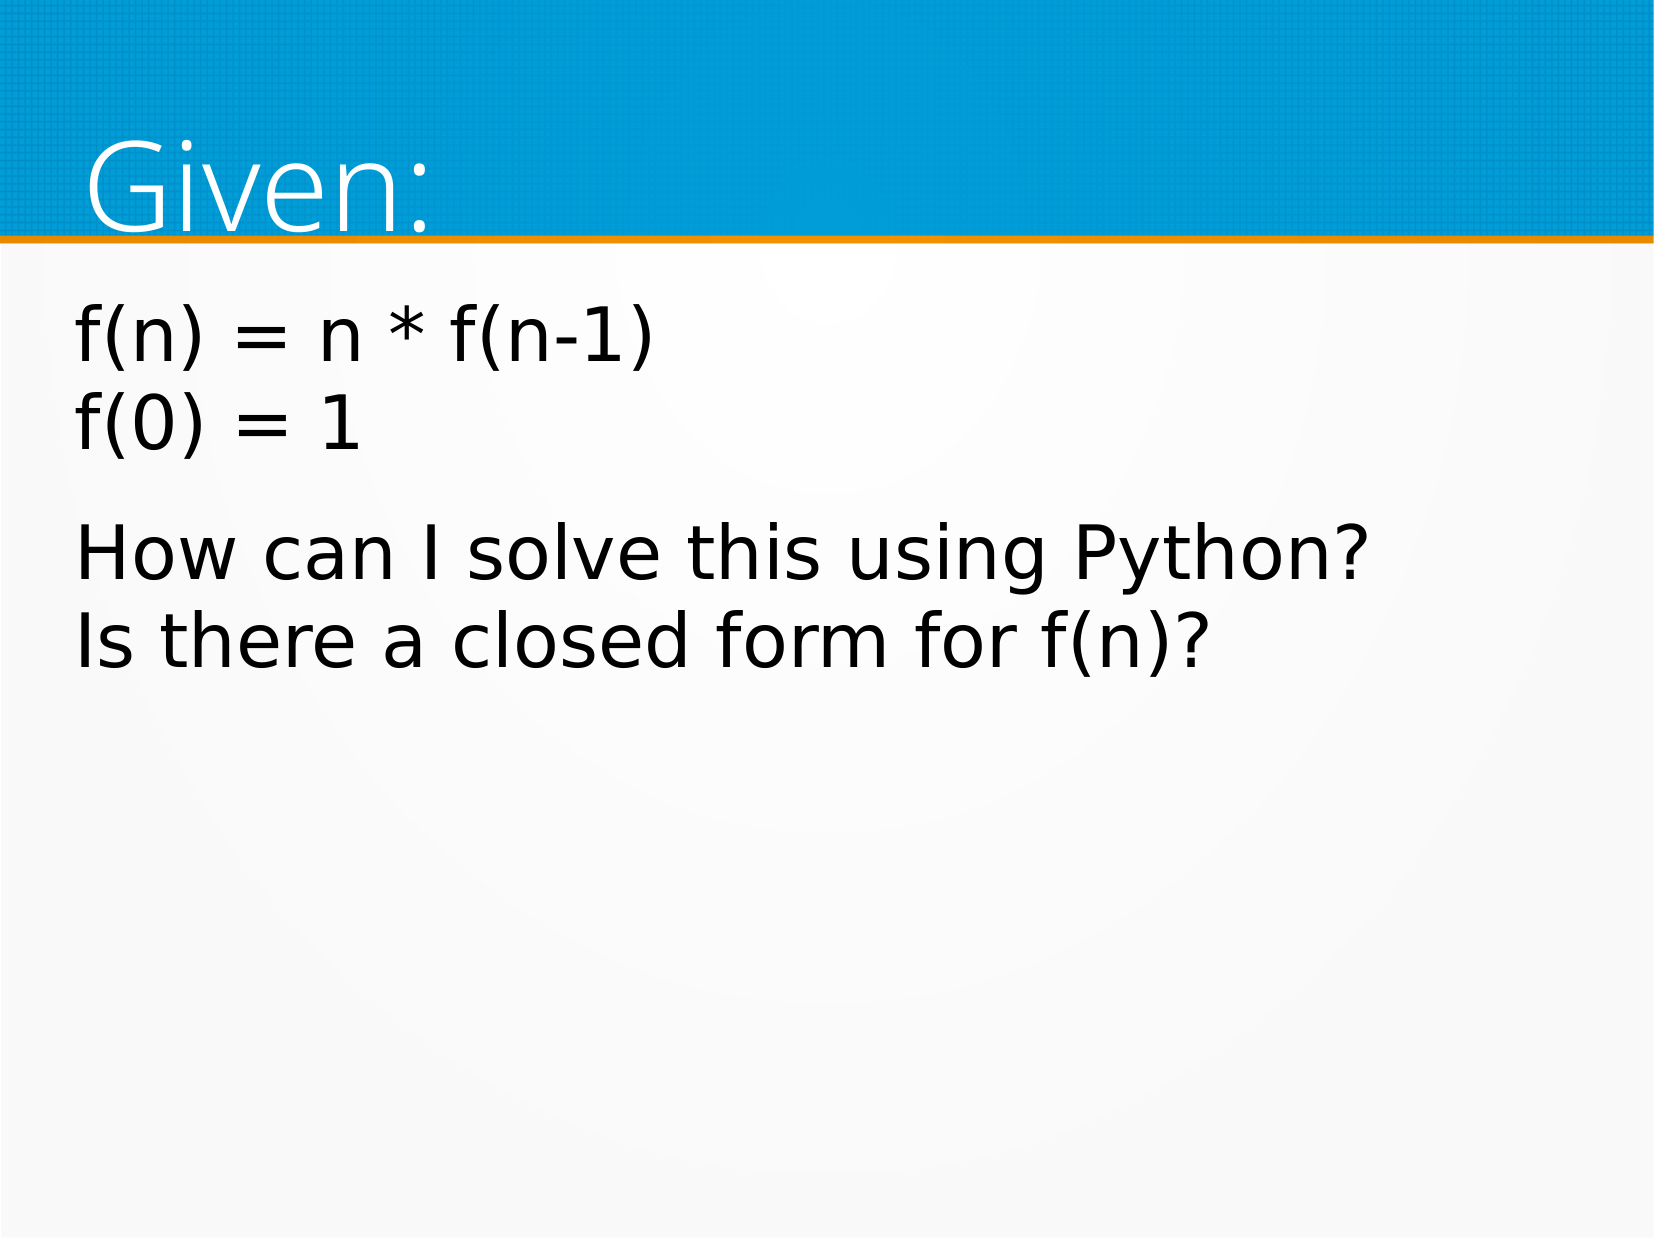

# Given:
f(n) = n * f(n-1)
f(0) = 1
How can I solve this using Python?
Is there a closed form for f(n)?